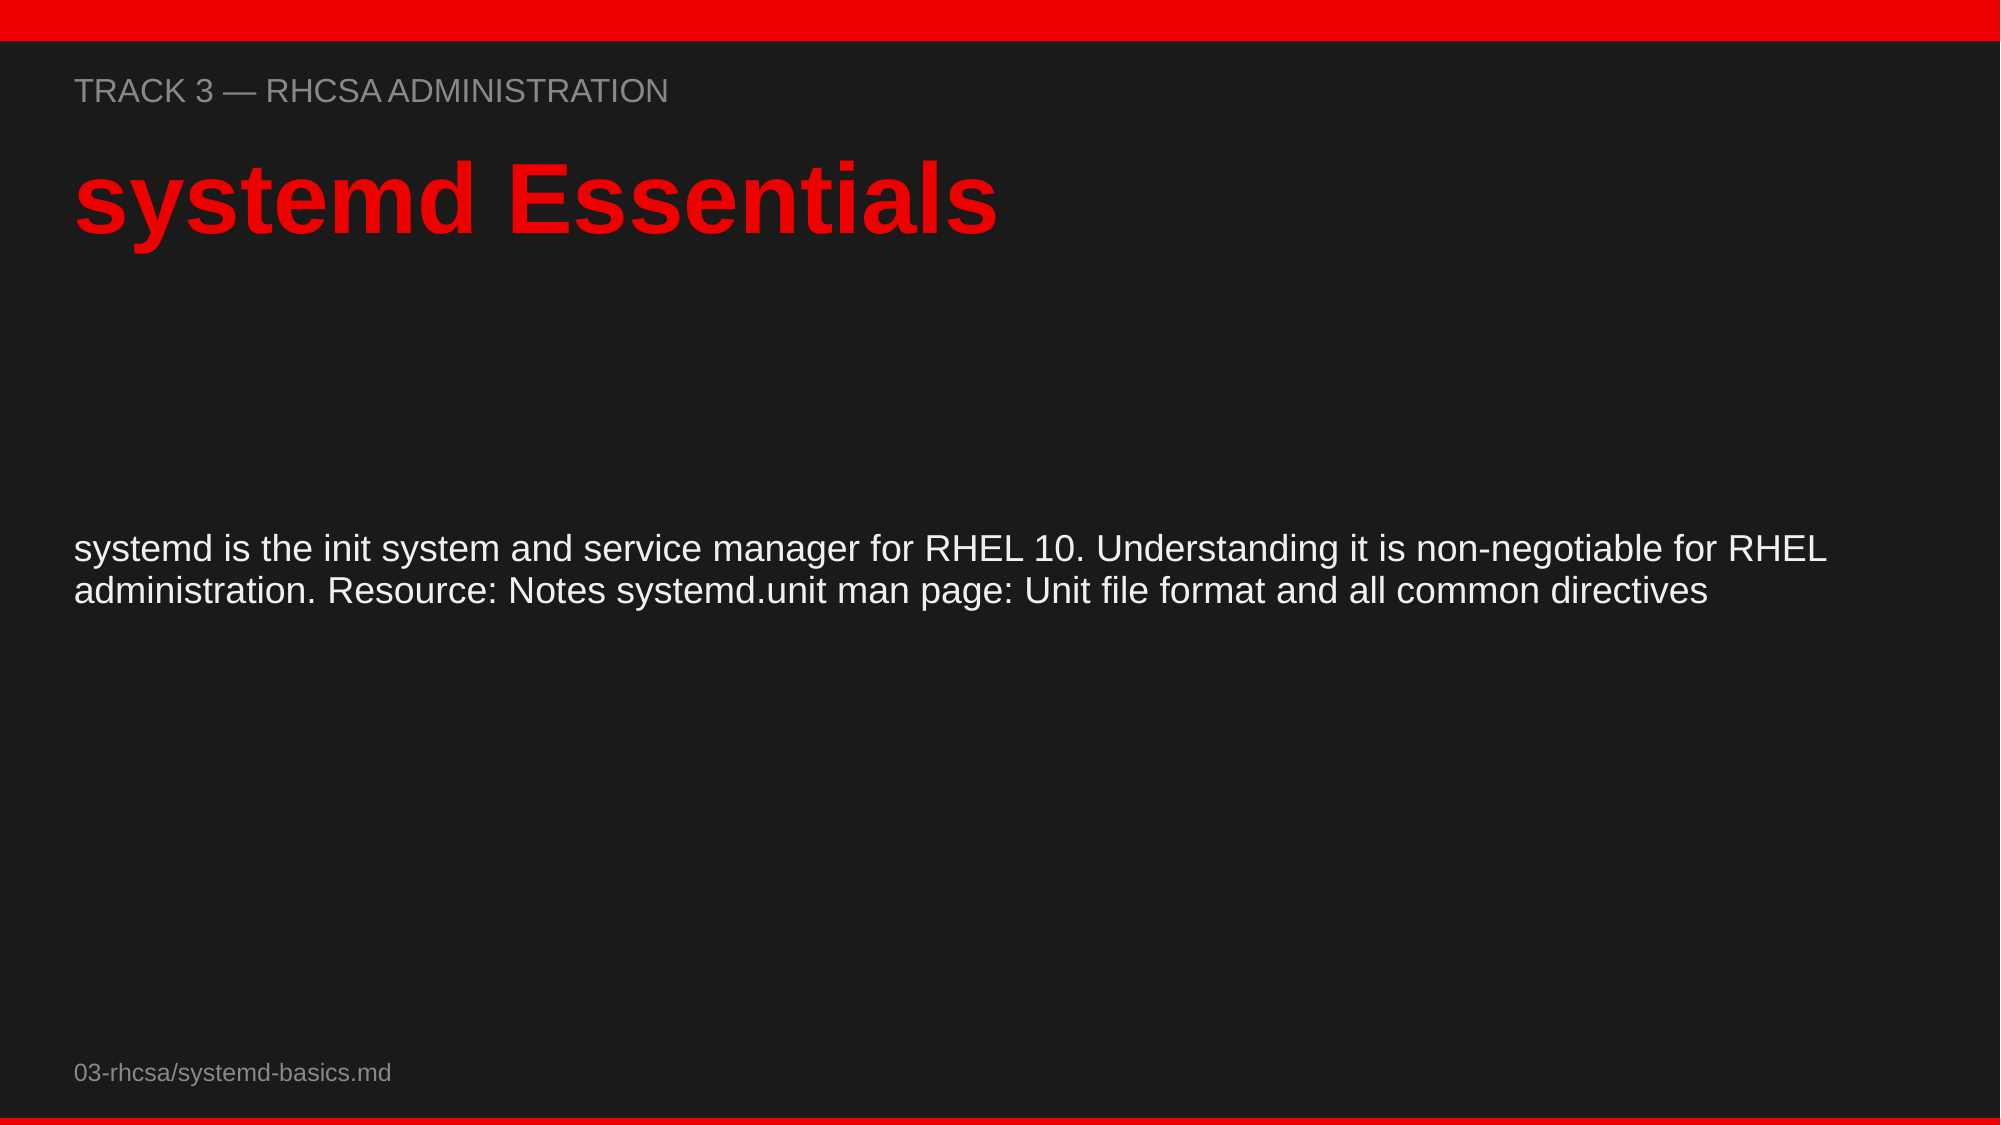

TRACK 3 — RHCSA ADMINISTRATION
systemd Essentials
systemd is the init system and service manager for RHEL 10. Understanding it is non-negotiable for RHEL administration. Resource: Notes systemd.unit man page: Unit file format and all common directives
03-rhcsa/systemd-basics.md